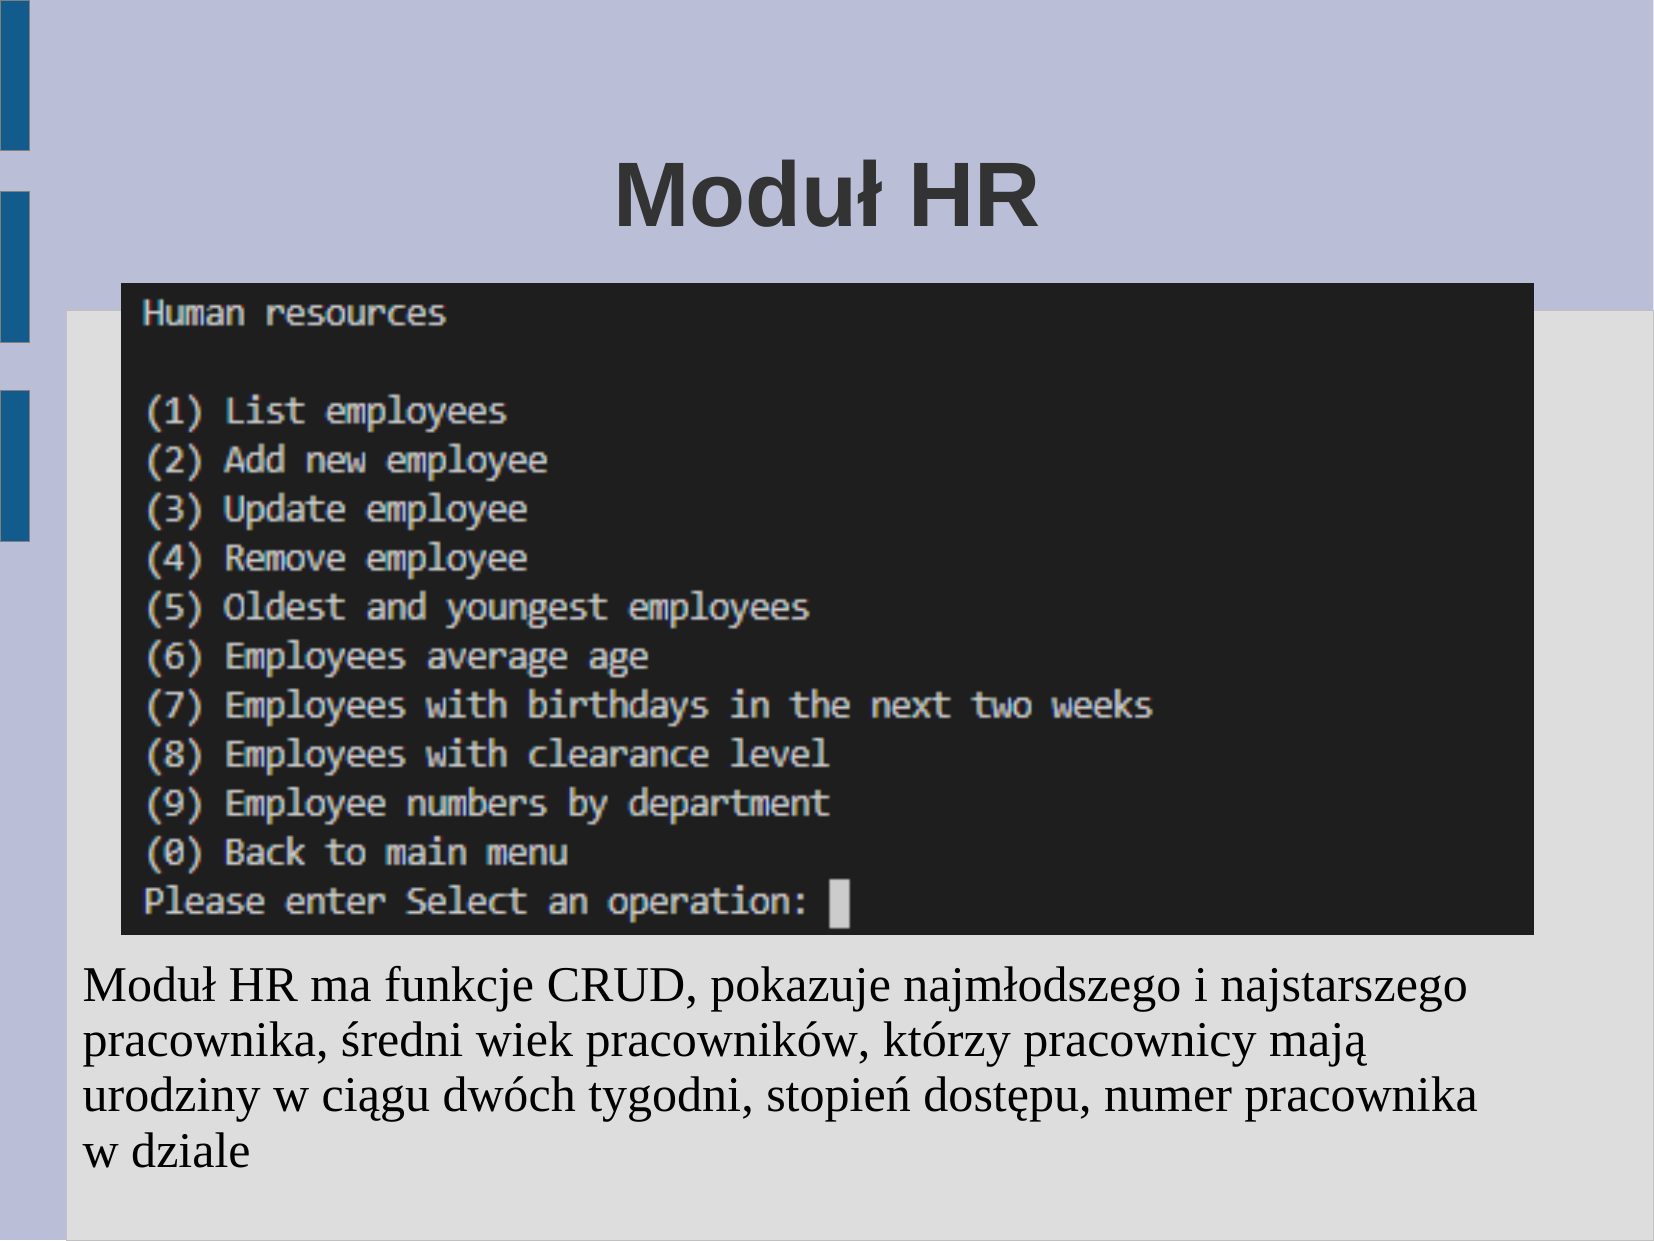

# Moduł HR
Moduł HR ma funkcje CRUD, pokazuje najmłodszego i najstarszego pracownika, średni wiek pracowników, którzy pracownicy mają urodziny w ciągu dwóch tygodni, stopień dostępu, numer pracownika w dziale